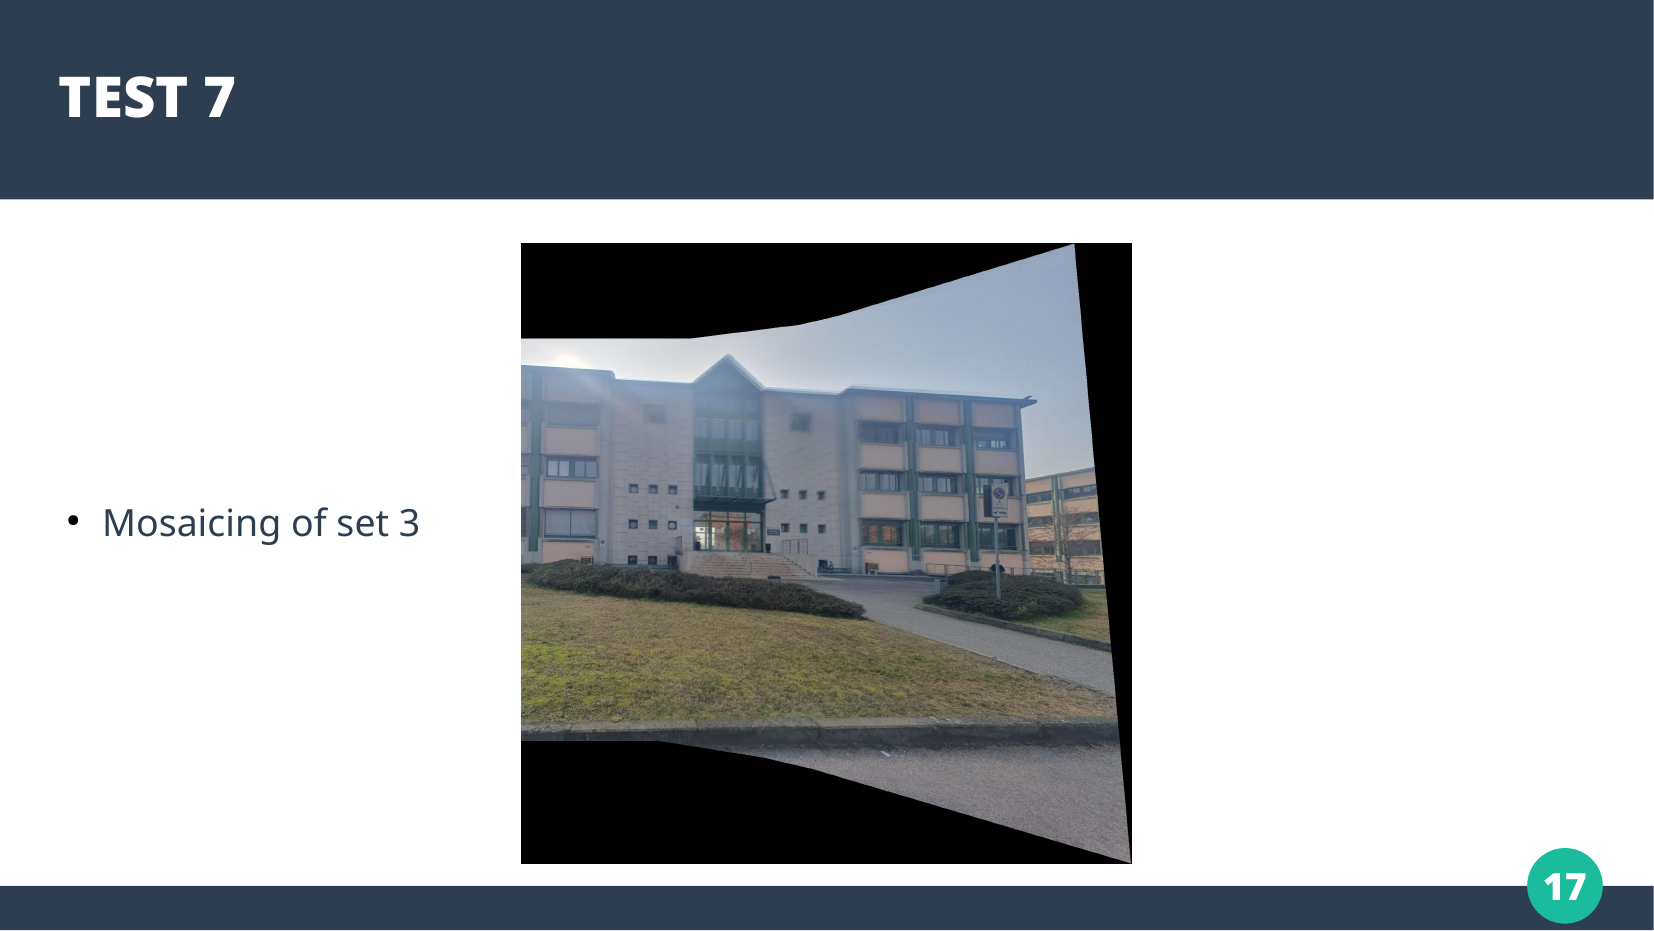

# TEST 7
Mosaicing of set 3